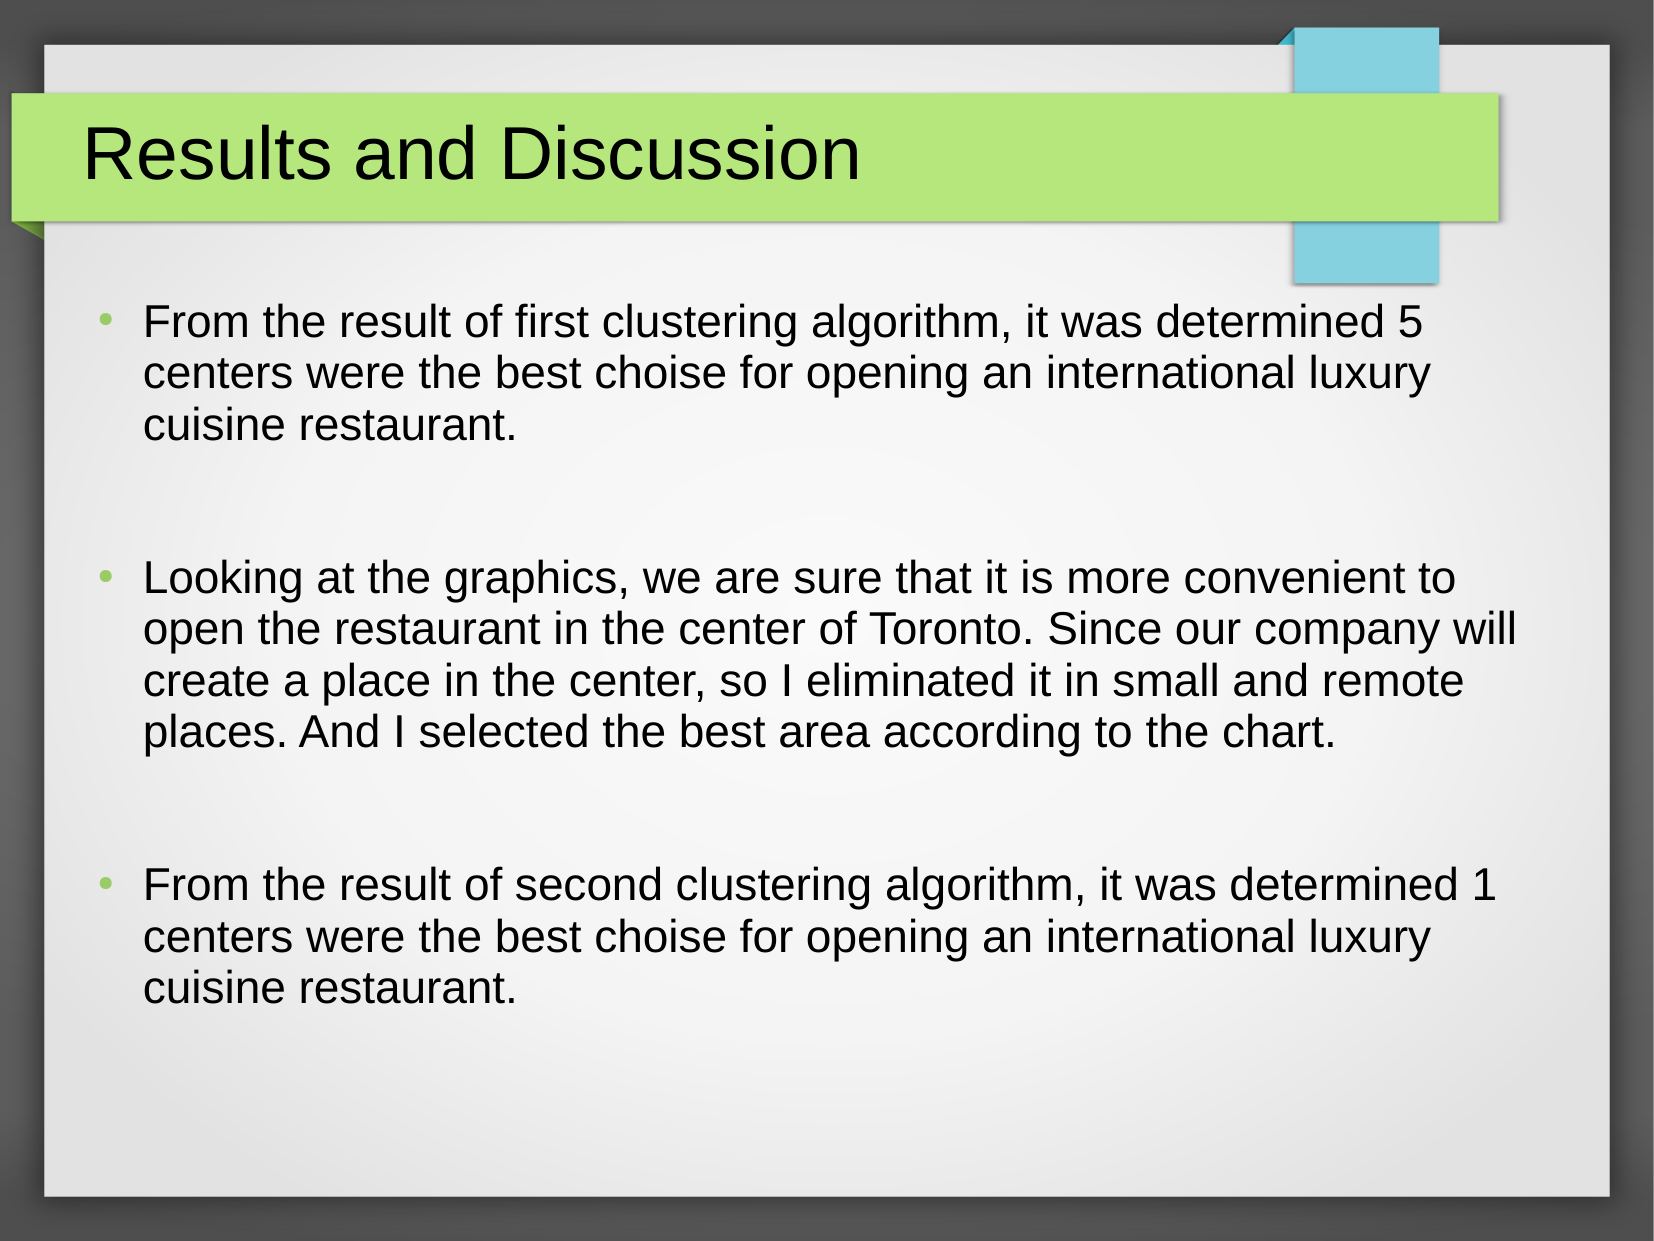

# Results and Discussion
From the result of first clustering algorithm, it was determined 5 centers were the best choise for opening an international luxury cuisine restaurant.
Looking at the graphics, we are sure that it is more convenient to open the restaurant in the center of Toronto. Since our company will create a place in the center, so I eliminated it in small and remote places. And I selected the best area according to the chart.
From the result of second clustering algorithm, it was determined 1 centers were the best choise for opening an international luxury cuisine restaurant.